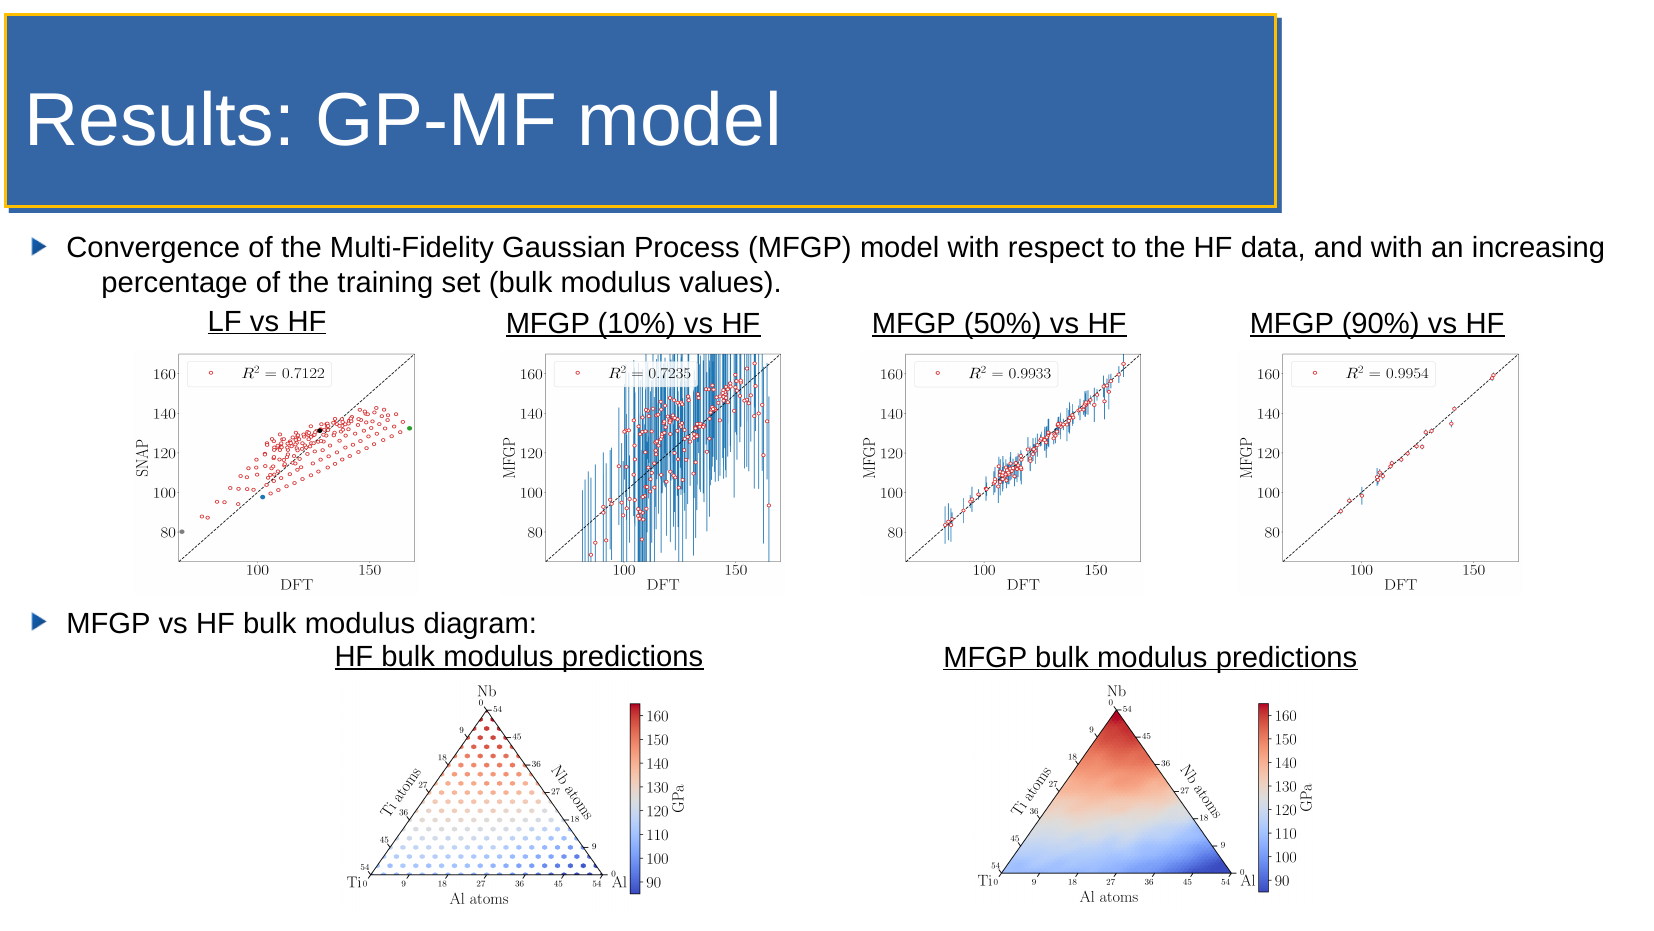

Results: GP-MF model
Convergence of the Multi-Fidelity Gaussian Process (MFGP) model with respect to the HF data, and with an increasing percentage of the training set (bulk modulus values).
LF vs HF
MFGP (10%) vs HF
MFGP (50%) vs HF
MFGP (90%) vs HF
MFGP vs HF bulk modulus diagram:
HF bulk modulus predictions
MFGP bulk modulus predictions